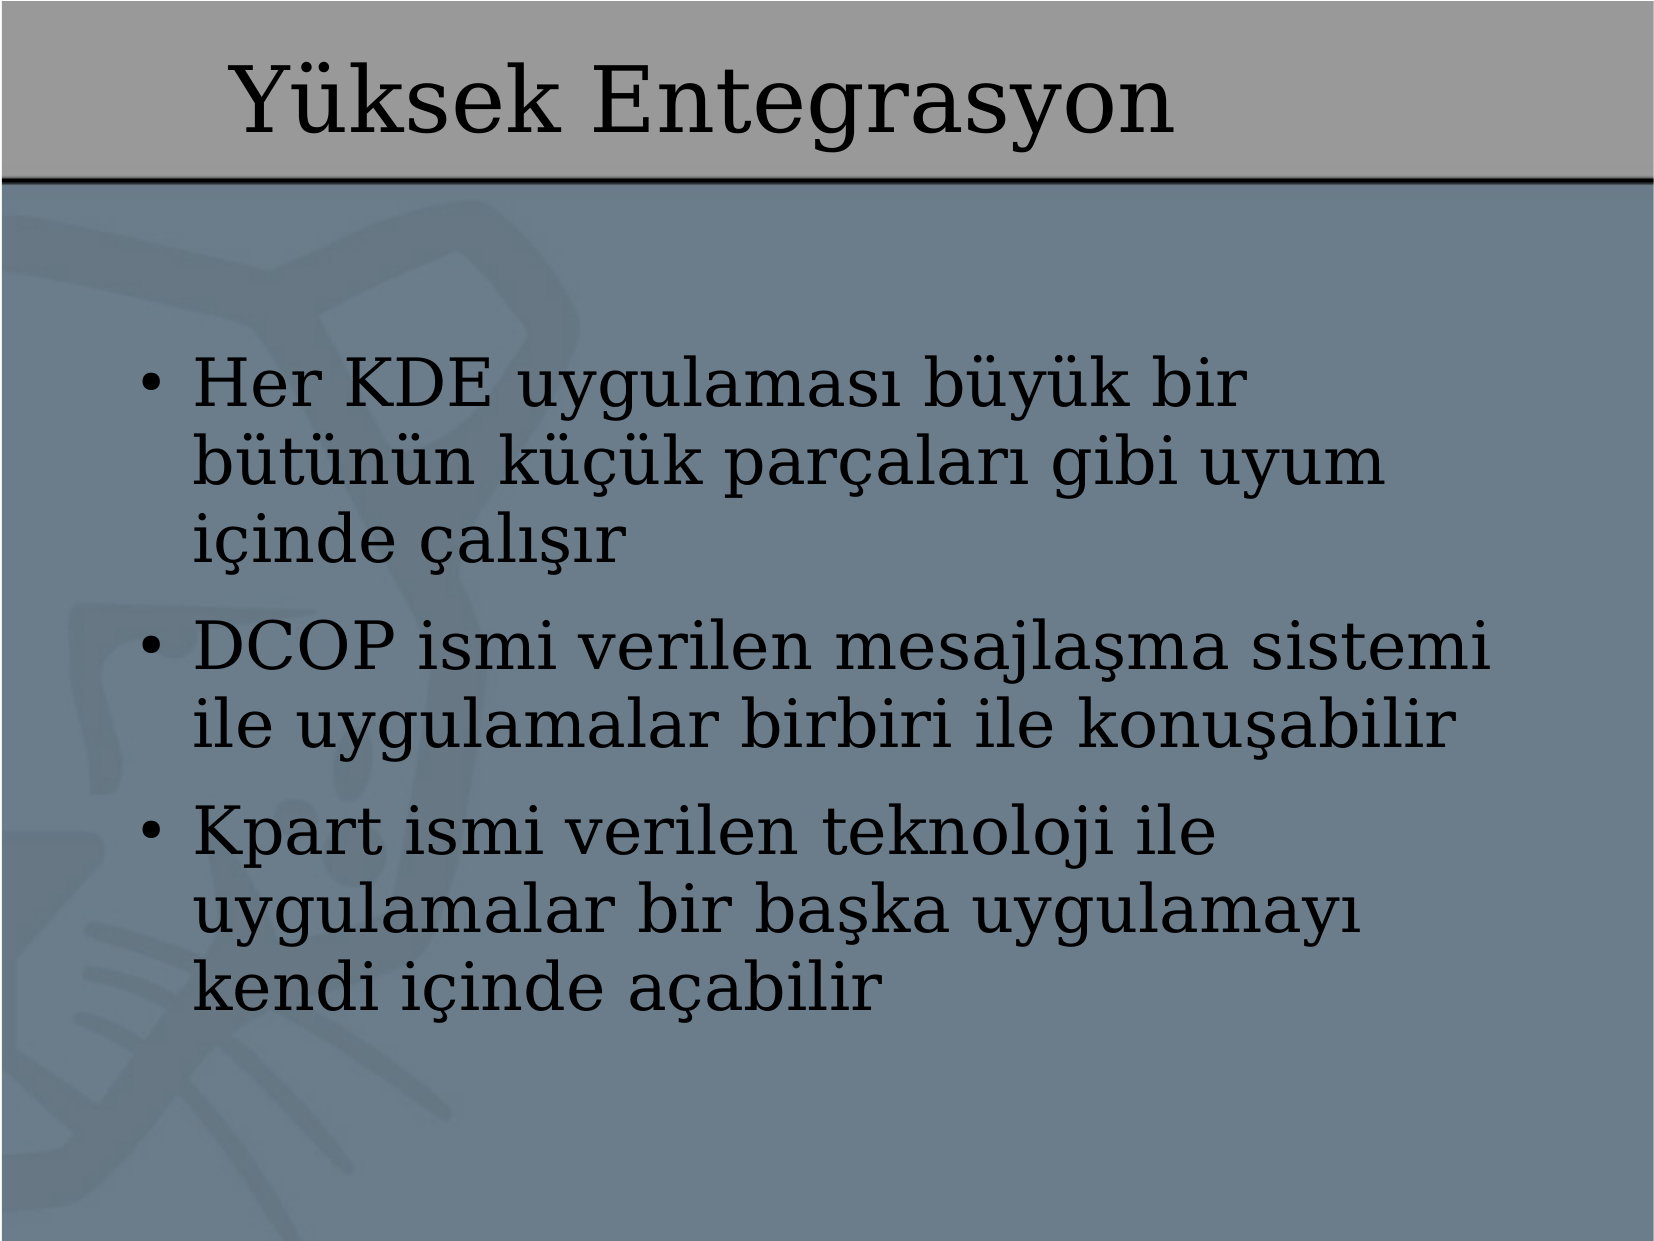

# Yüksek Entegrasyon
Her KDE uygulaması büyük bir bütünün küçük parçaları gibi uyum içinde çalışır
DCOP ismi verilen mesajlaşma sistemi ile uygulamalar birbiri ile konuşabilir
Kpart ismi verilen teknoloji ile uygulamalar bir başka uygulamayı kendi içinde açabilir